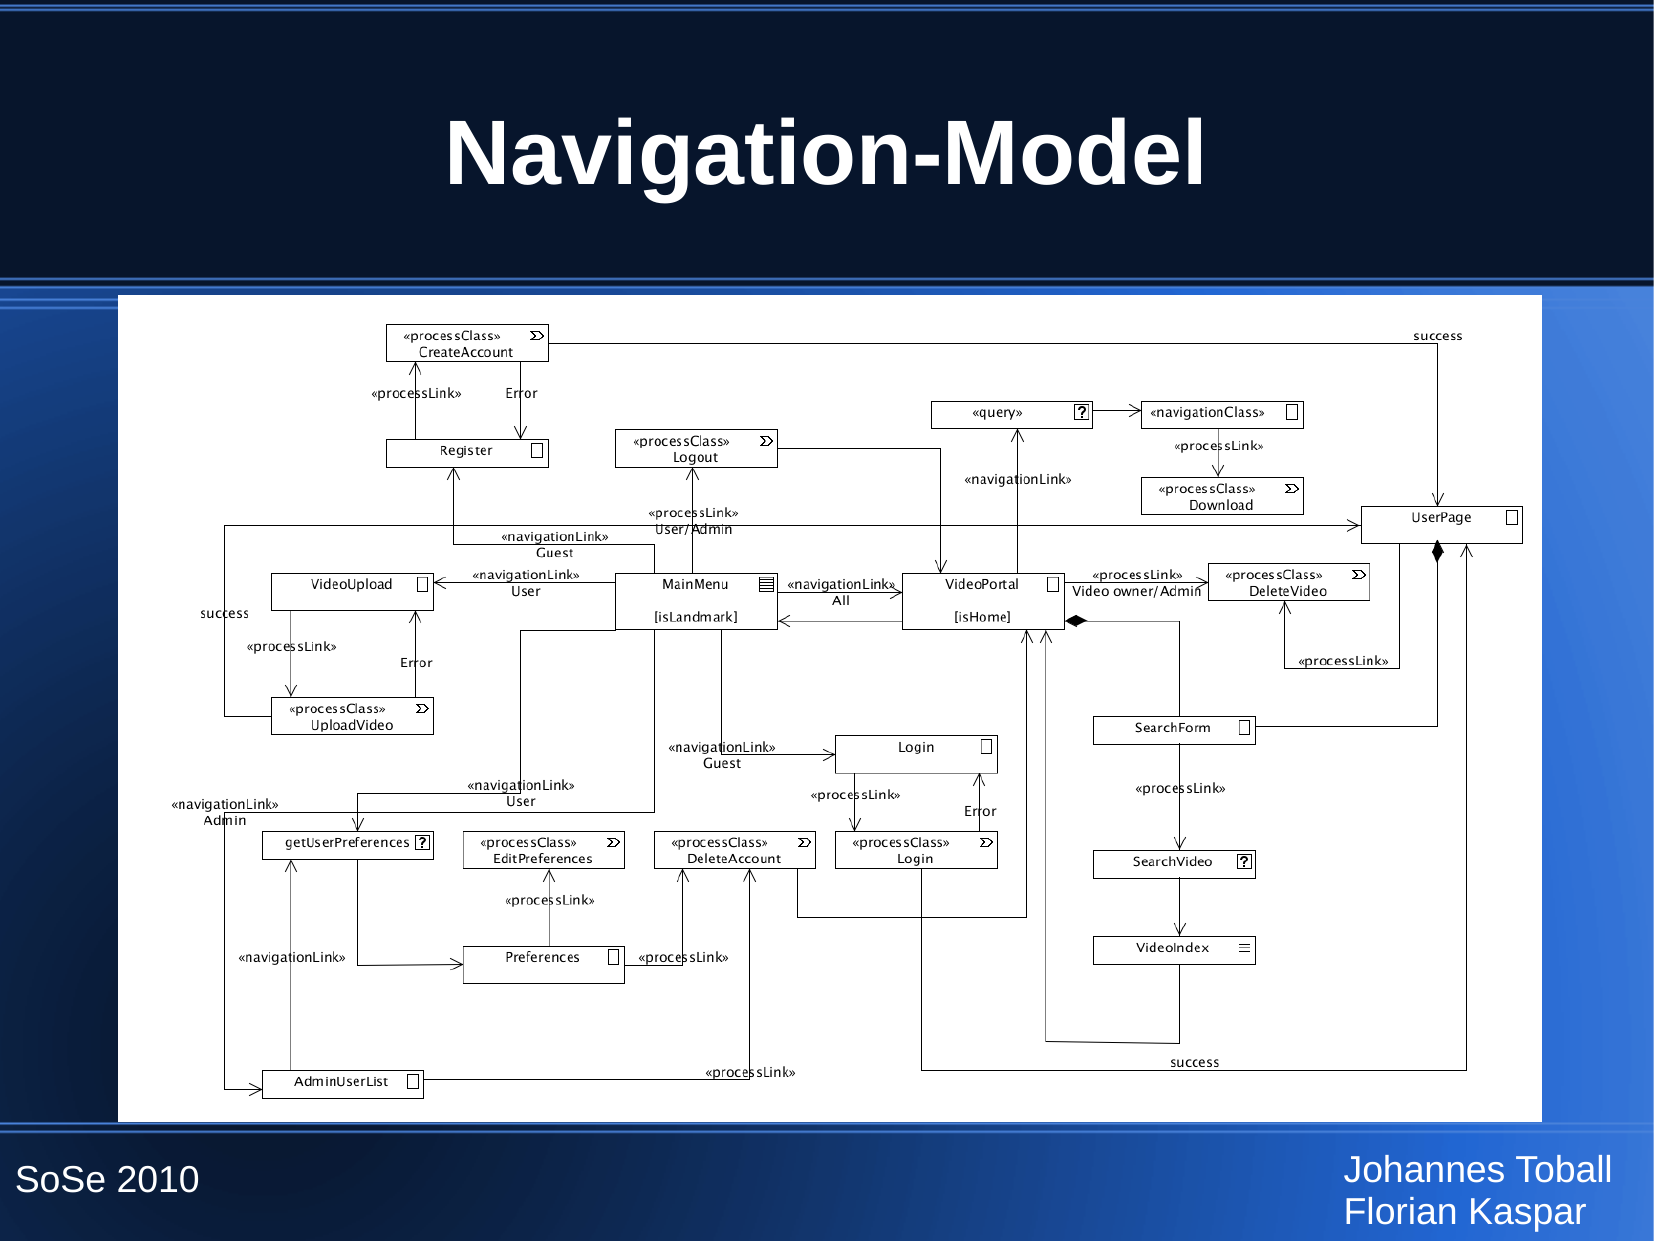

# Navigation-Model
Johannes Toball
Florian Kaspar
SoSe 2010